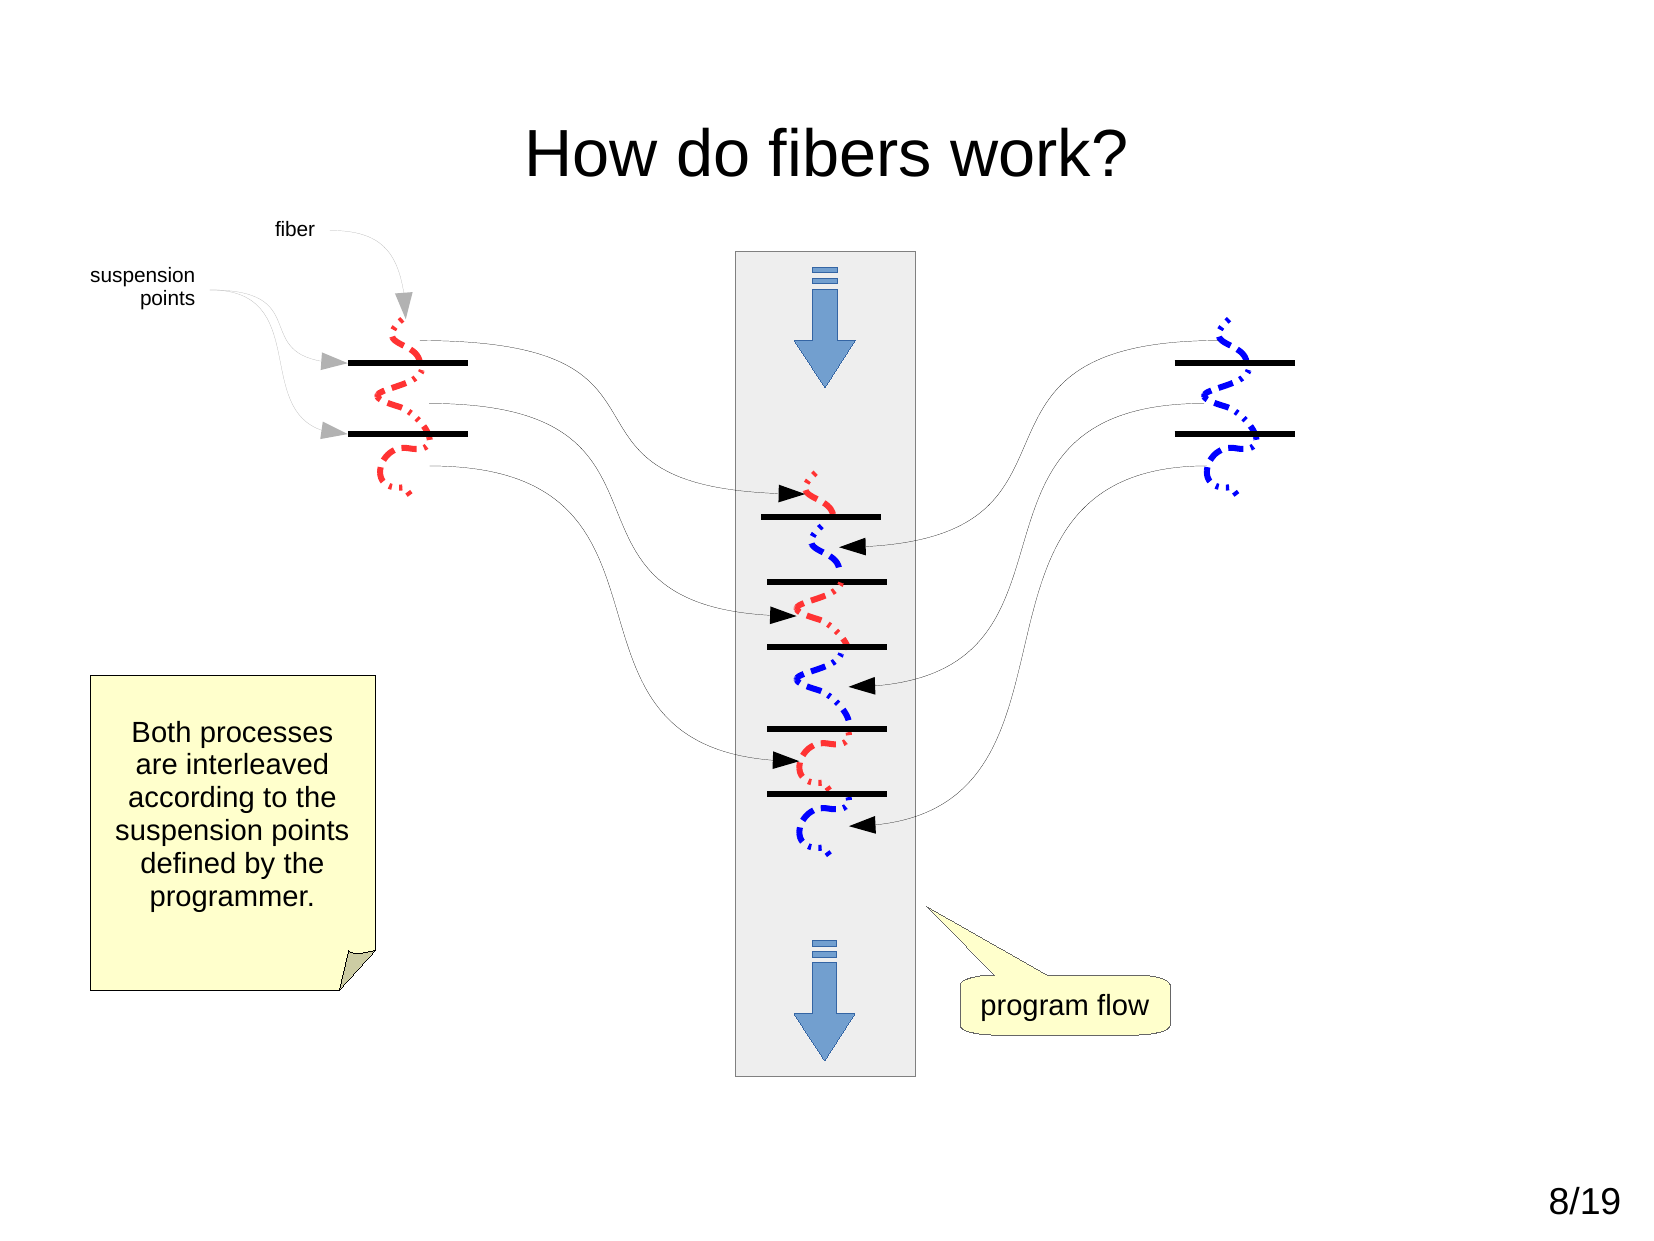

# How do fibers work?
fiber
suspension points
Both processes
are interleaved
according to the
suspension points
defined by the
programmer.
program flow